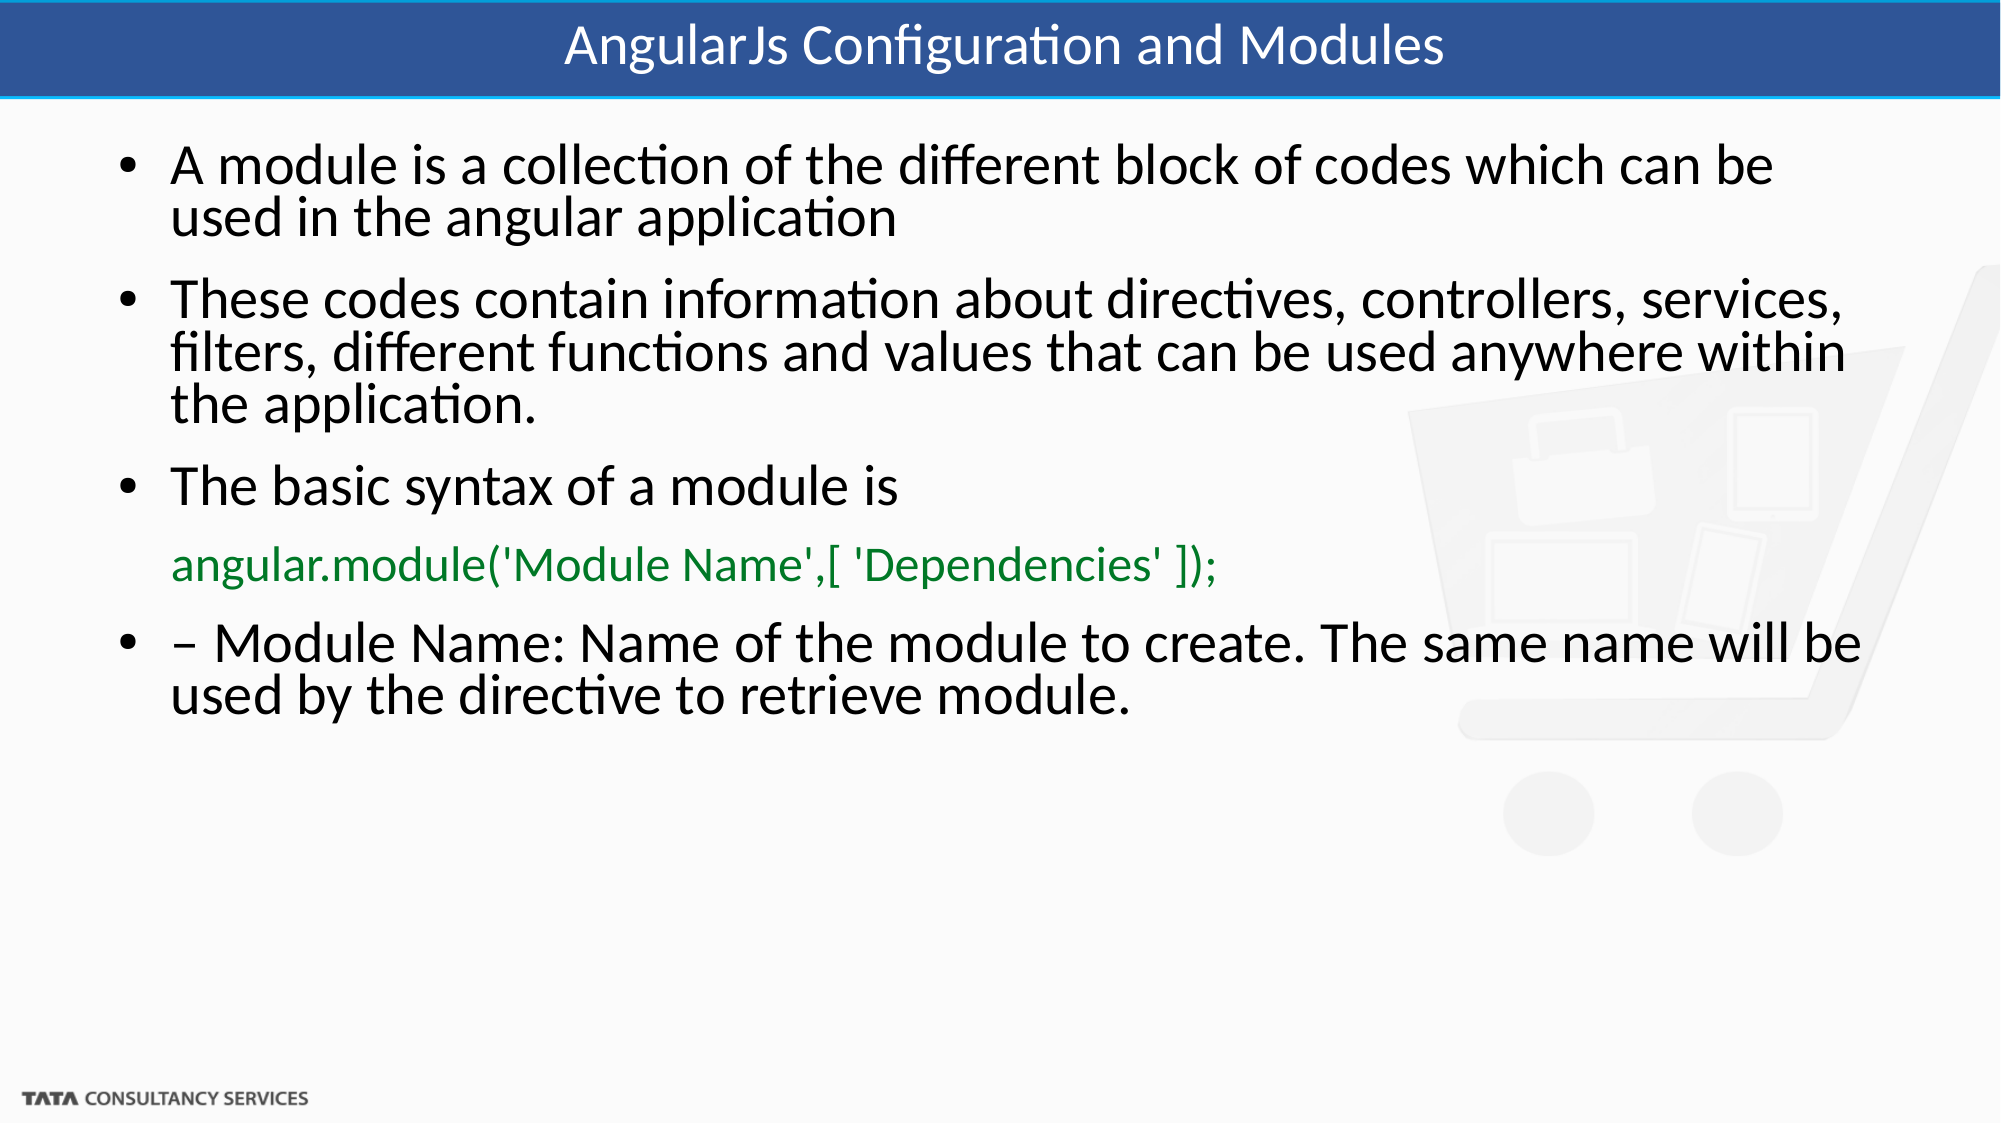

# AngularJs Configuration and Modules
A module is a collection of the different block of codes which can be used in the angular application
These codes contain information about directives, controllers, services, filters, different functions and values that can be used anywhere within the application.
The basic syntax of a module is
angular.module('Module Name',[ 'Dependencies' ]);
– Module Name: Name of the module to create. The same name will be used by the directive to retrieve module.